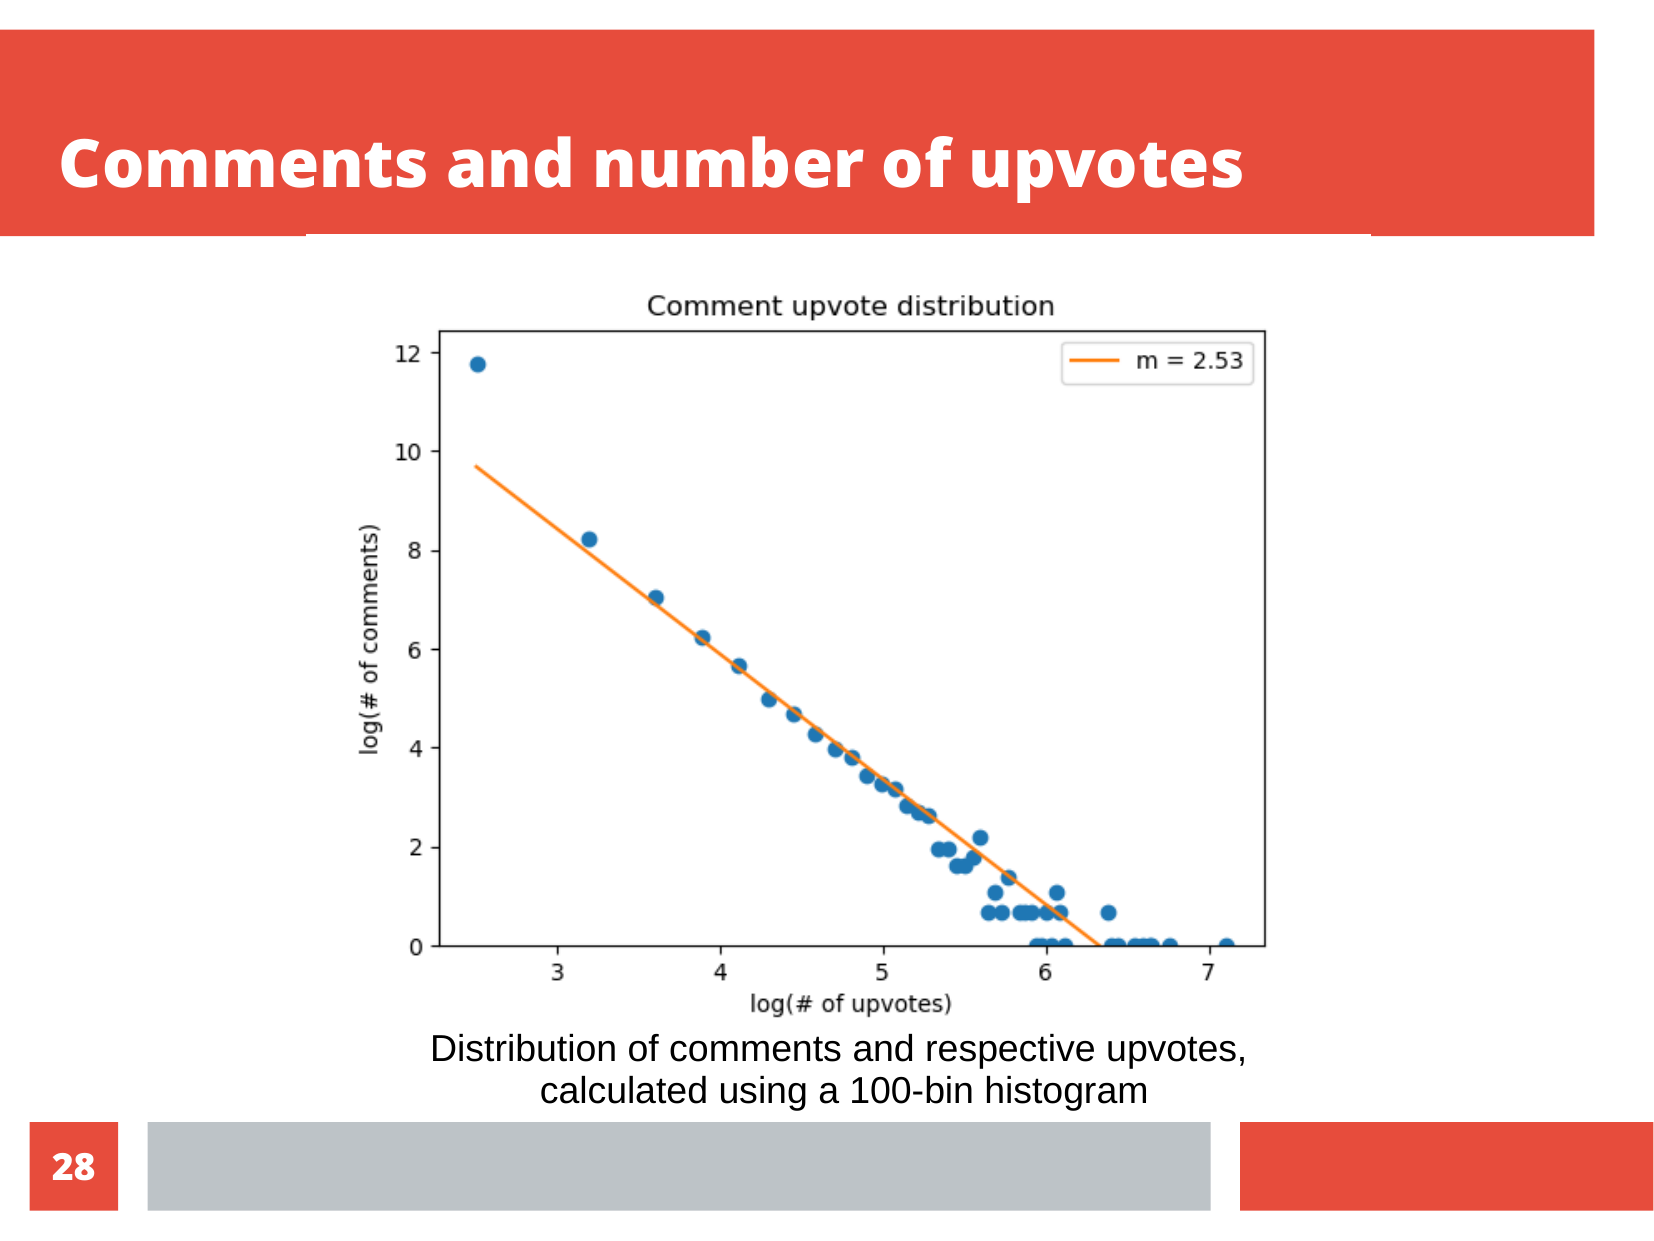

# Comments and number of upvotes
Distribution of comments and respective upvotes,
calculated using a 100-bin histogram
28